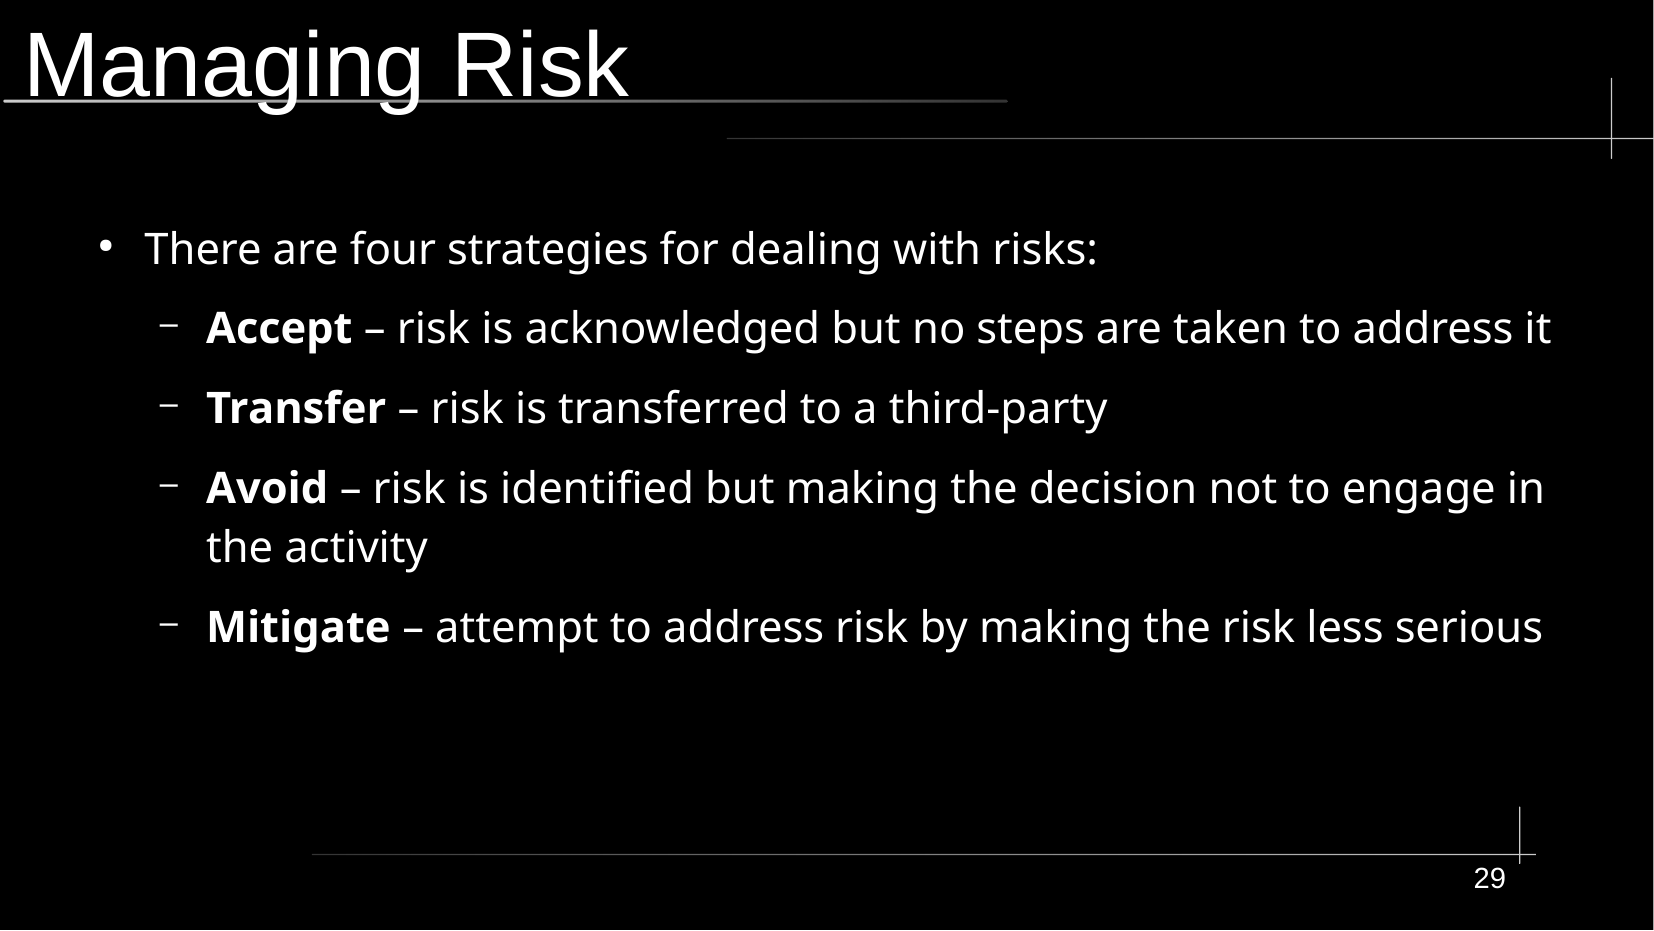

# Managing Risk
There are four strategies for dealing with risks:
Accept – risk is acknowledged but no steps are taken to address it
Transfer – risk is transferred to a third-party
Avoid – risk is identified but making the decision not to engage in the activity
Mitigate – attempt to address risk by making the risk less serious
29